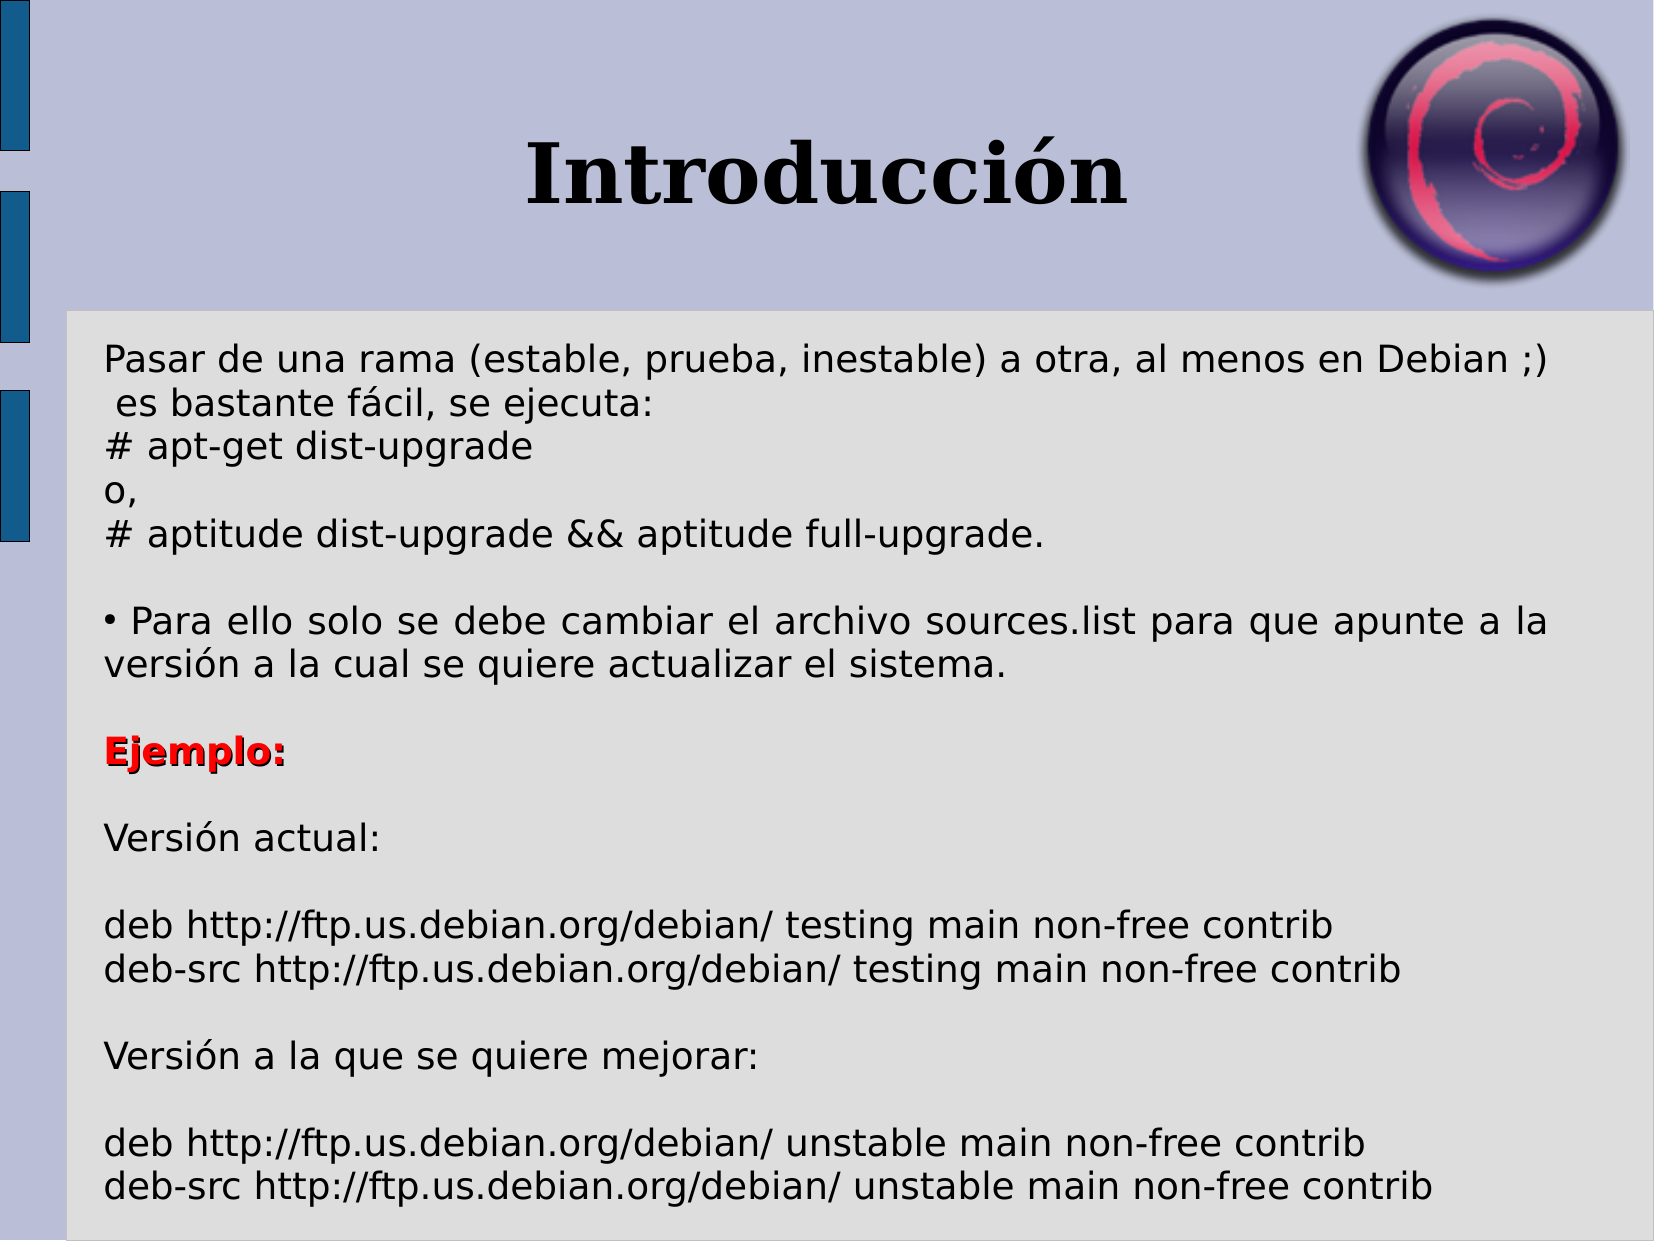

Introducción
Pasar de una rama (estable, prueba, inestable) a otra, al menos en Debian ;) es bastante fácil, se ejecuta:
# apt-get dist-upgrade
o,
# aptitude dist-upgrade && aptitude full-upgrade.
 Para ello solo se debe cambiar el archivo sources.list para que apunte a la versión a la cual se quiere actualizar el sistema.
Ejemplo:
Versión actual:
deb http://ftp.us.debian.org/debian/ testing main non-free contrib
deb-src http://ftp.us.debian.org/debian/ testing main non-free contrib
Versión a la que se quiere mejorar:
deb http://ftp.us.debian.org/debian/ unstable main non-free contrib
deb-src http://ftp.us.debian.org/debian/ unstable main non-free contrib